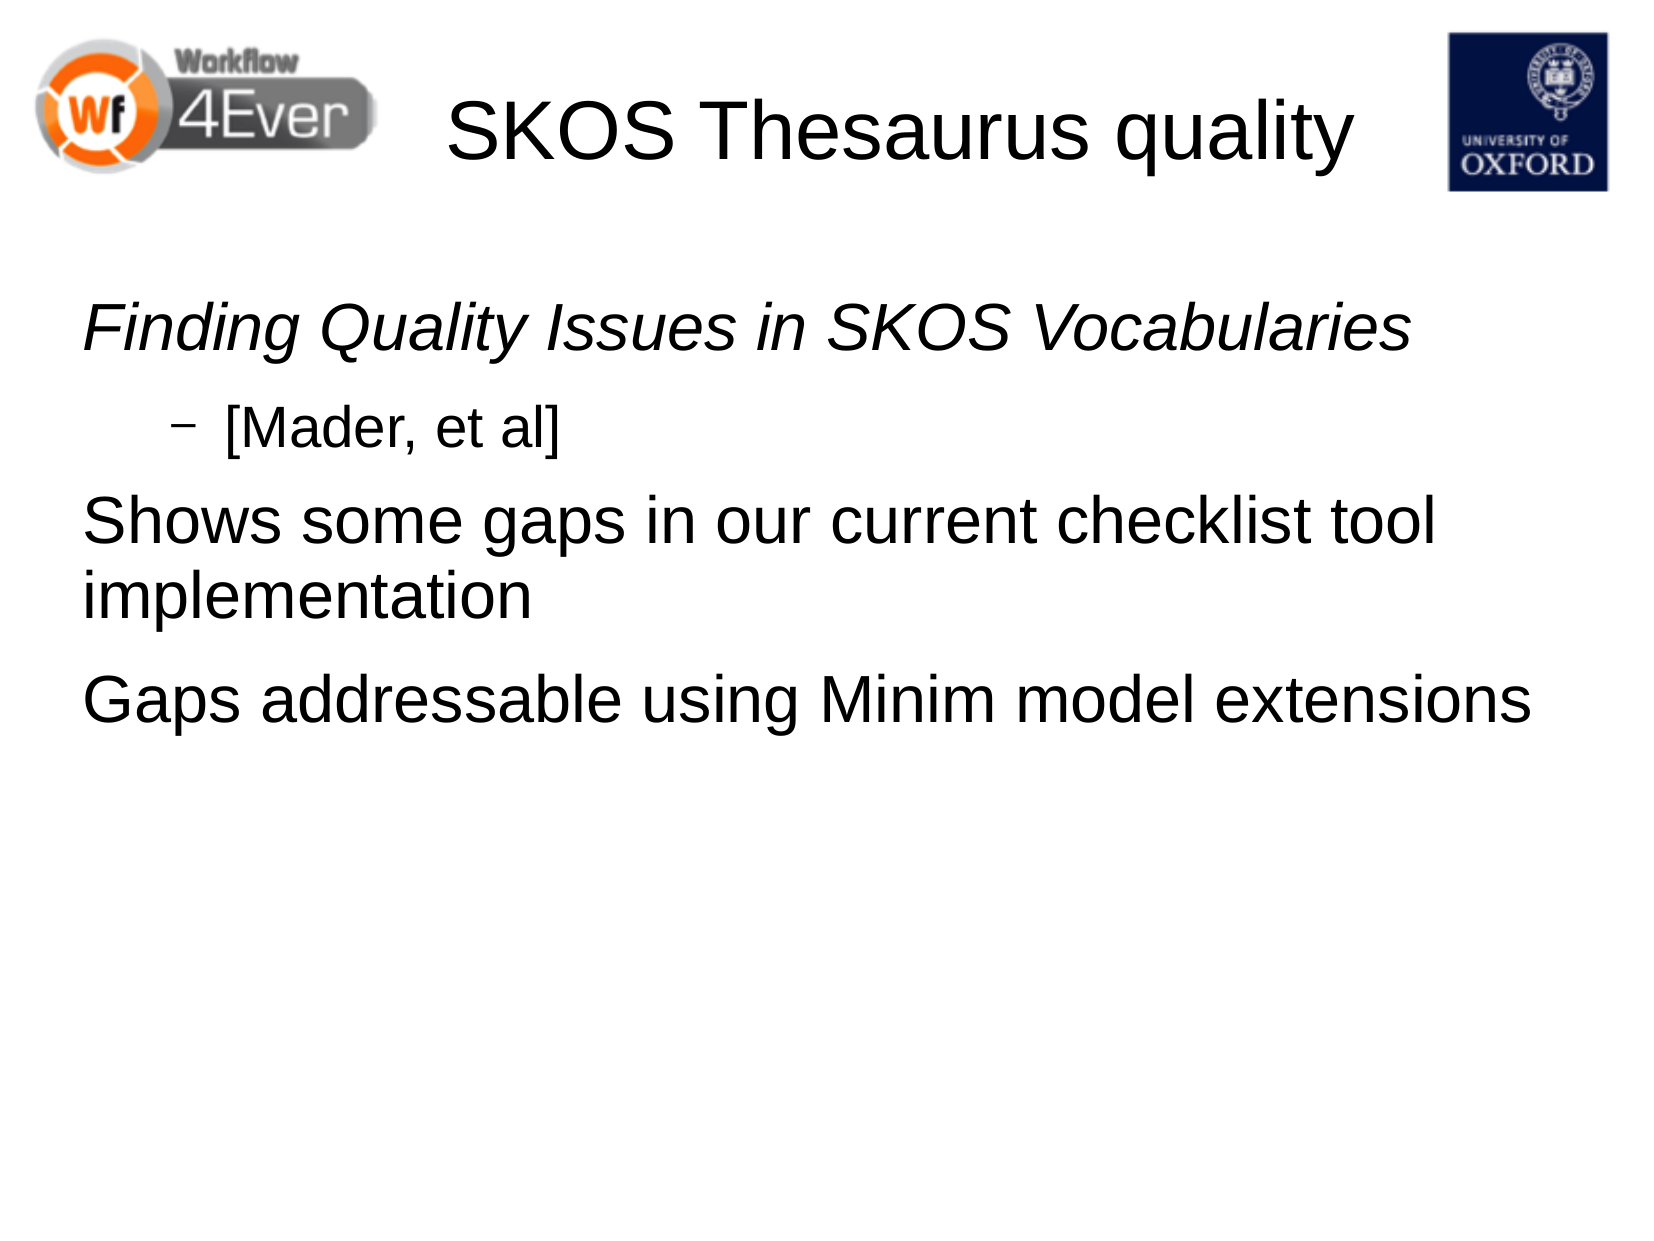

# SKOS Thesaurus quality
Finding Quality Issues in SKOS Vocabularies
[Mader, et al]
Shows some gaps in our current checklist tool implementation
Gaps addressable using Minim model extensions